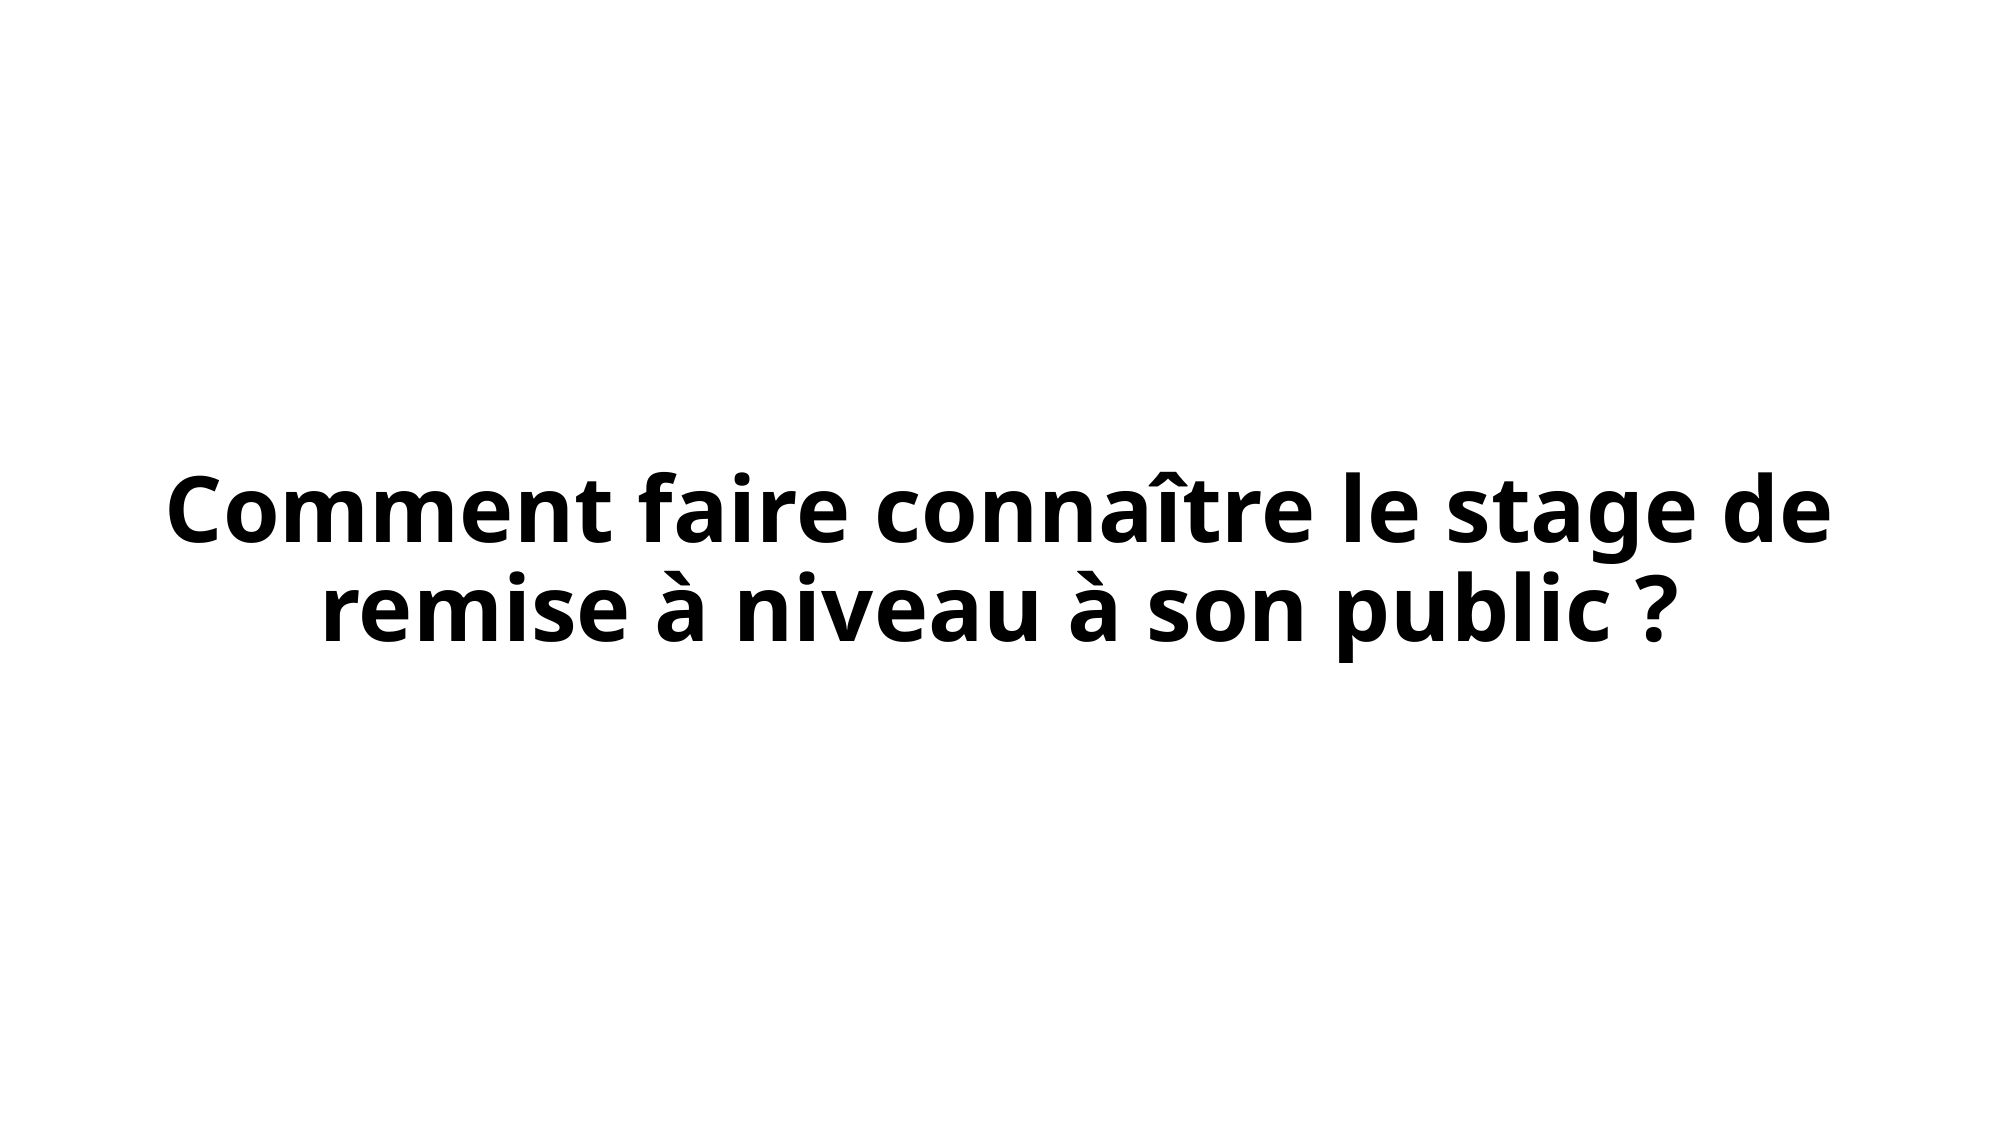

Comment faire connaître le stage de remise à niveau à son public ?